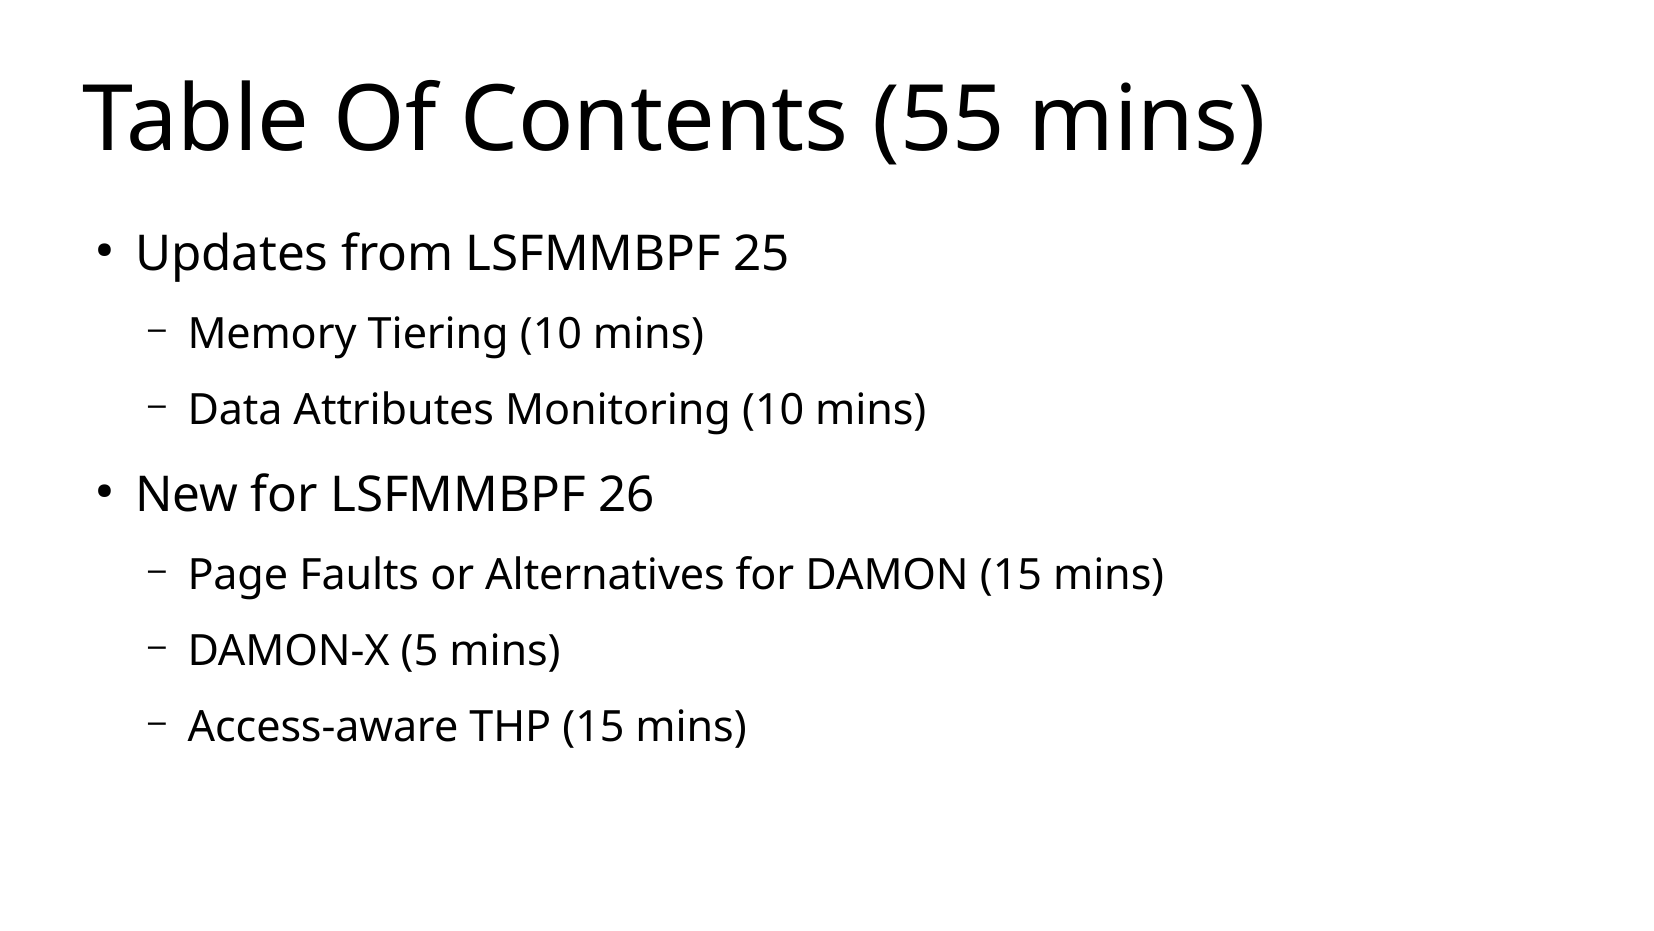

# Table Of Contents (55 mins)
Updates from LSFMMBPF 25
Memory Tiering (10 mins)
Data Attributes Monitoring (10 mins)
New for LSFMMBPF 26
Page Faults or Alternatives for DAMON (15 mins)
DAMON-X (5 mins)
Access-aware THP (15 mins)